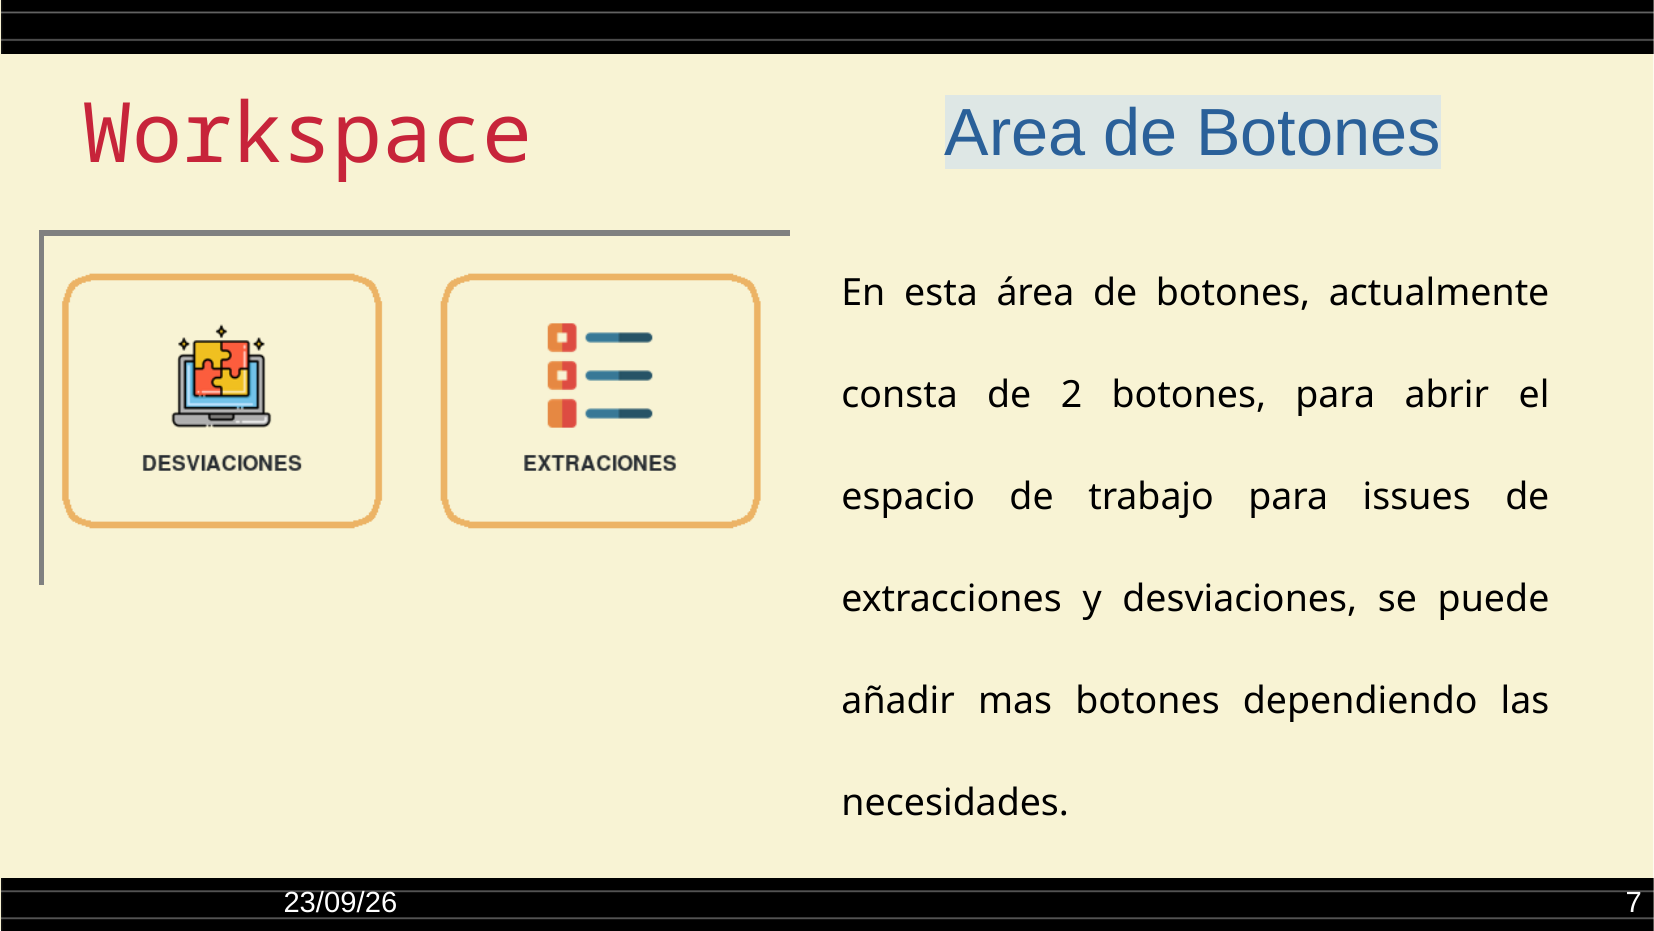

# Workspace
Area de Botones
En esta área de botones, actualmente consta de 2 botones, para abrir el espacio de trabajo para issues de extracciones y desviaciones, se puede añadir mas botones dependiendo las necesidades.